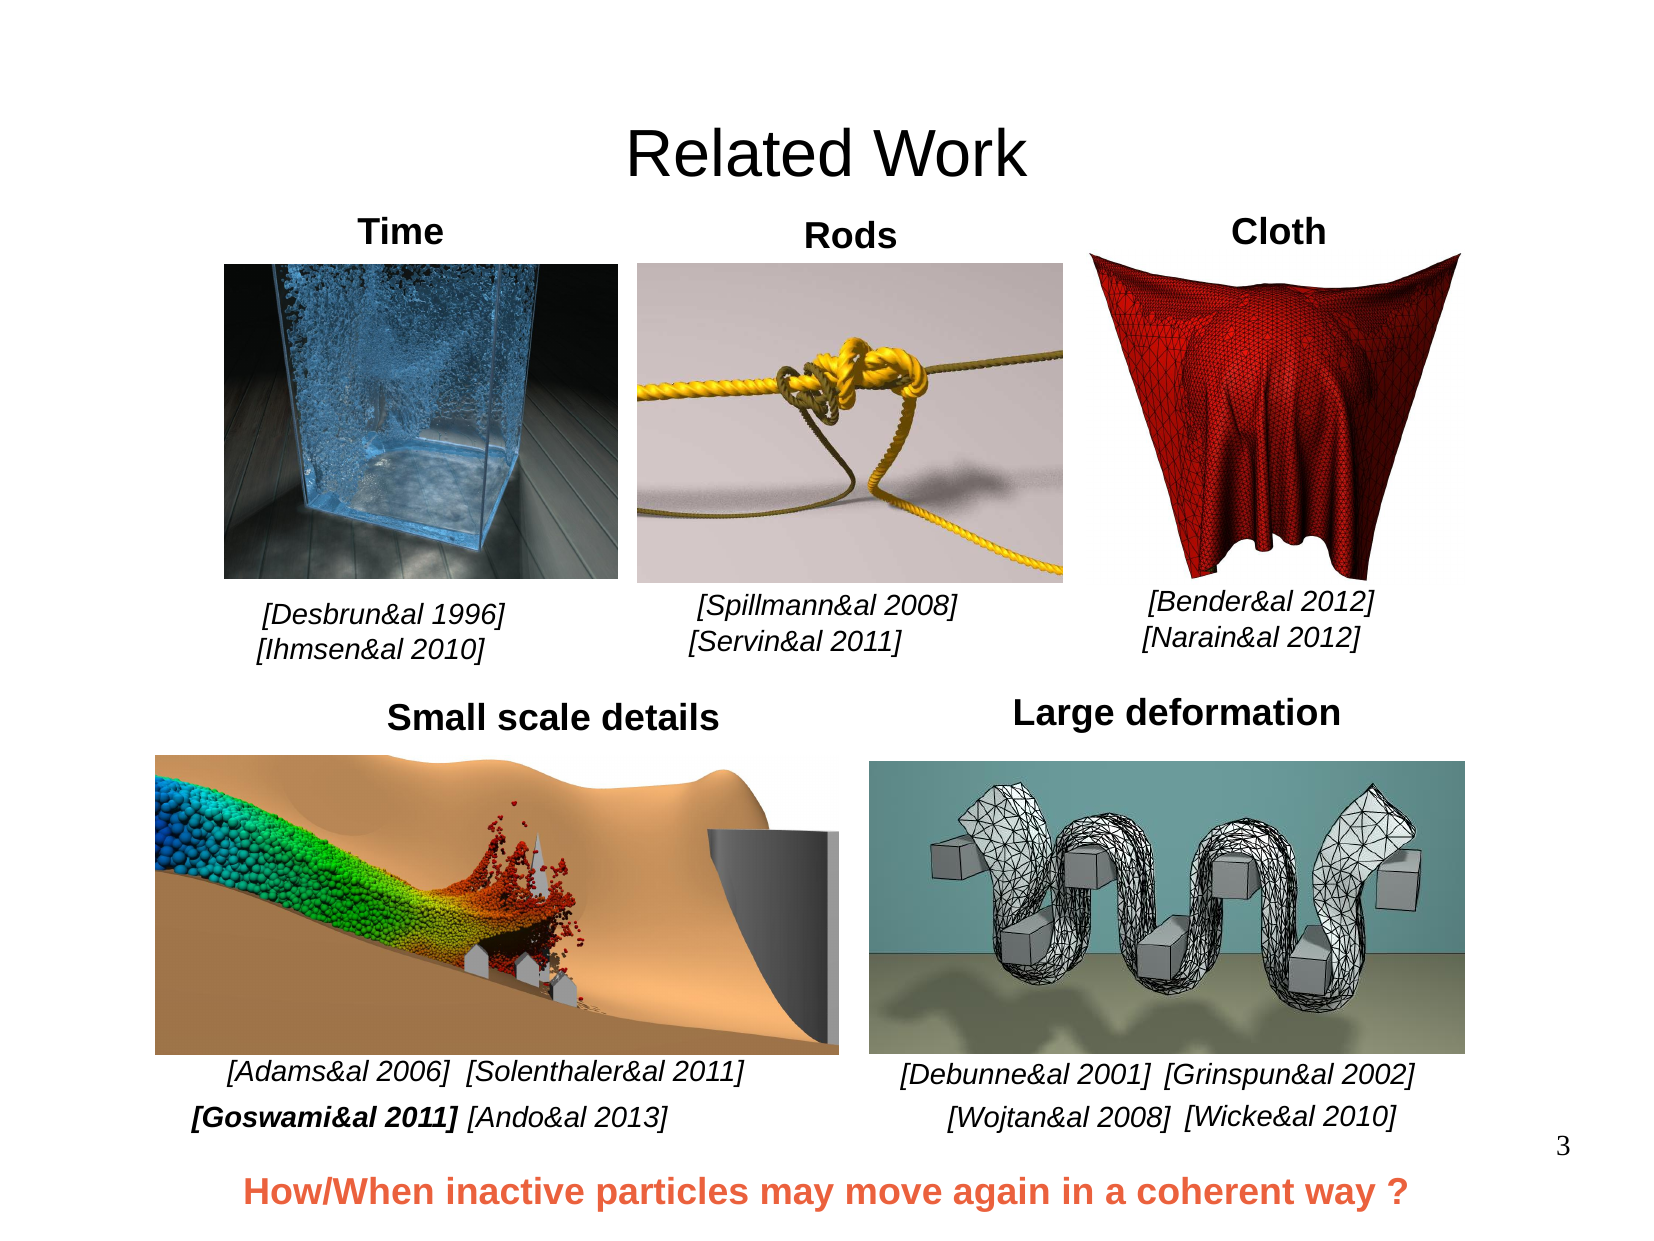

# Related Work
Cloth
Time
Rods
[Bender&al 2012]
[Spillmann&al 2008]
[Desbrun&al 1996]
[Narain&al 2012]
[Servin&al 2011]
[Ihmsen&al 2010]
Large deformation
Small scale details
[Adams&al 2006]
[Solenthaler&al 2011]
[Debunne&al 2001]
[Grinspun&al 2002]
[Wicke&al 2010]
[Goswami&al 2011]
[Ando&al 2013]
[Wojtan&al 2008]
3
How/When inactive particles may move again in a coherent way ?